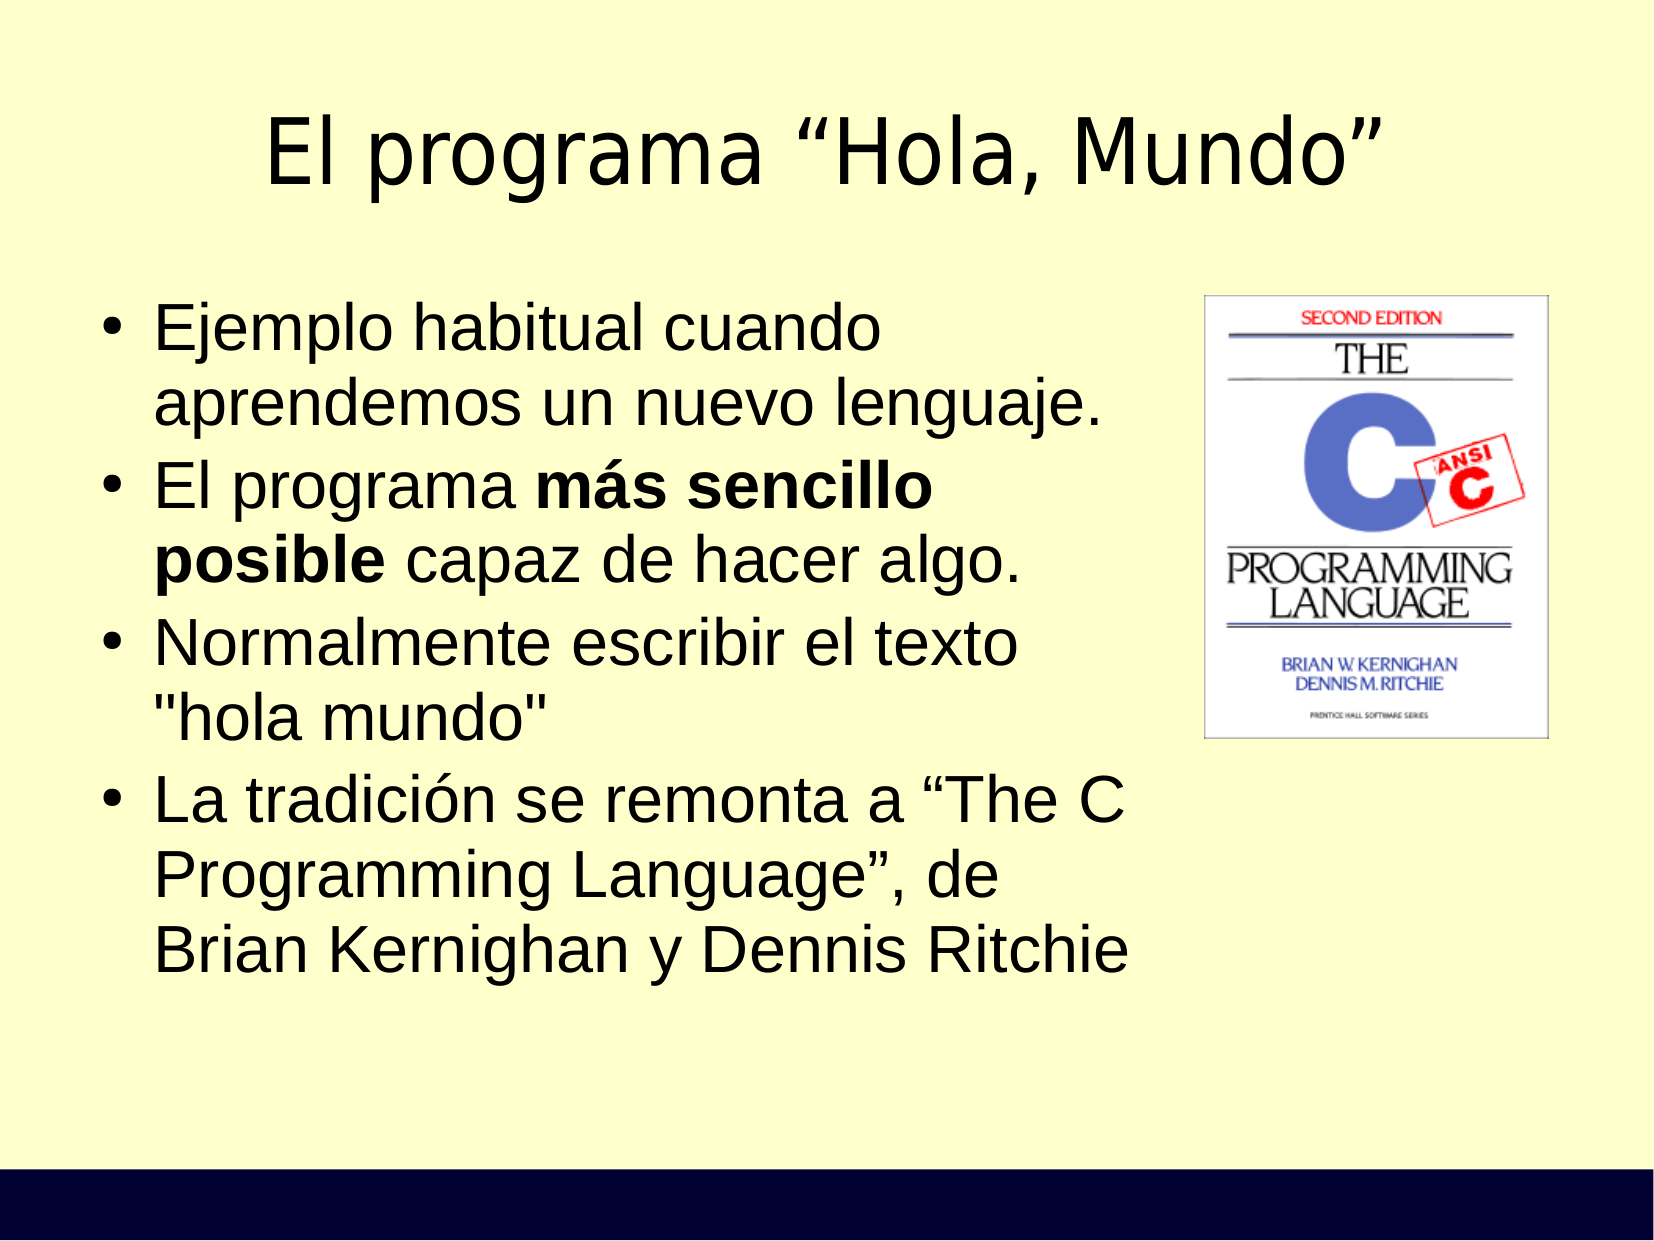

# El programa “Hola, Mundo”
Ejemplo habitual cuando aprendemos un nuevo lenguaje.
El programa más sencillo posible capaz de hacer algo.
Normalmente escribir el texto "hola mundo"
La tradición se remonta a “The C Programming Language”, de Brian Kernighan y Dennis Ritchie